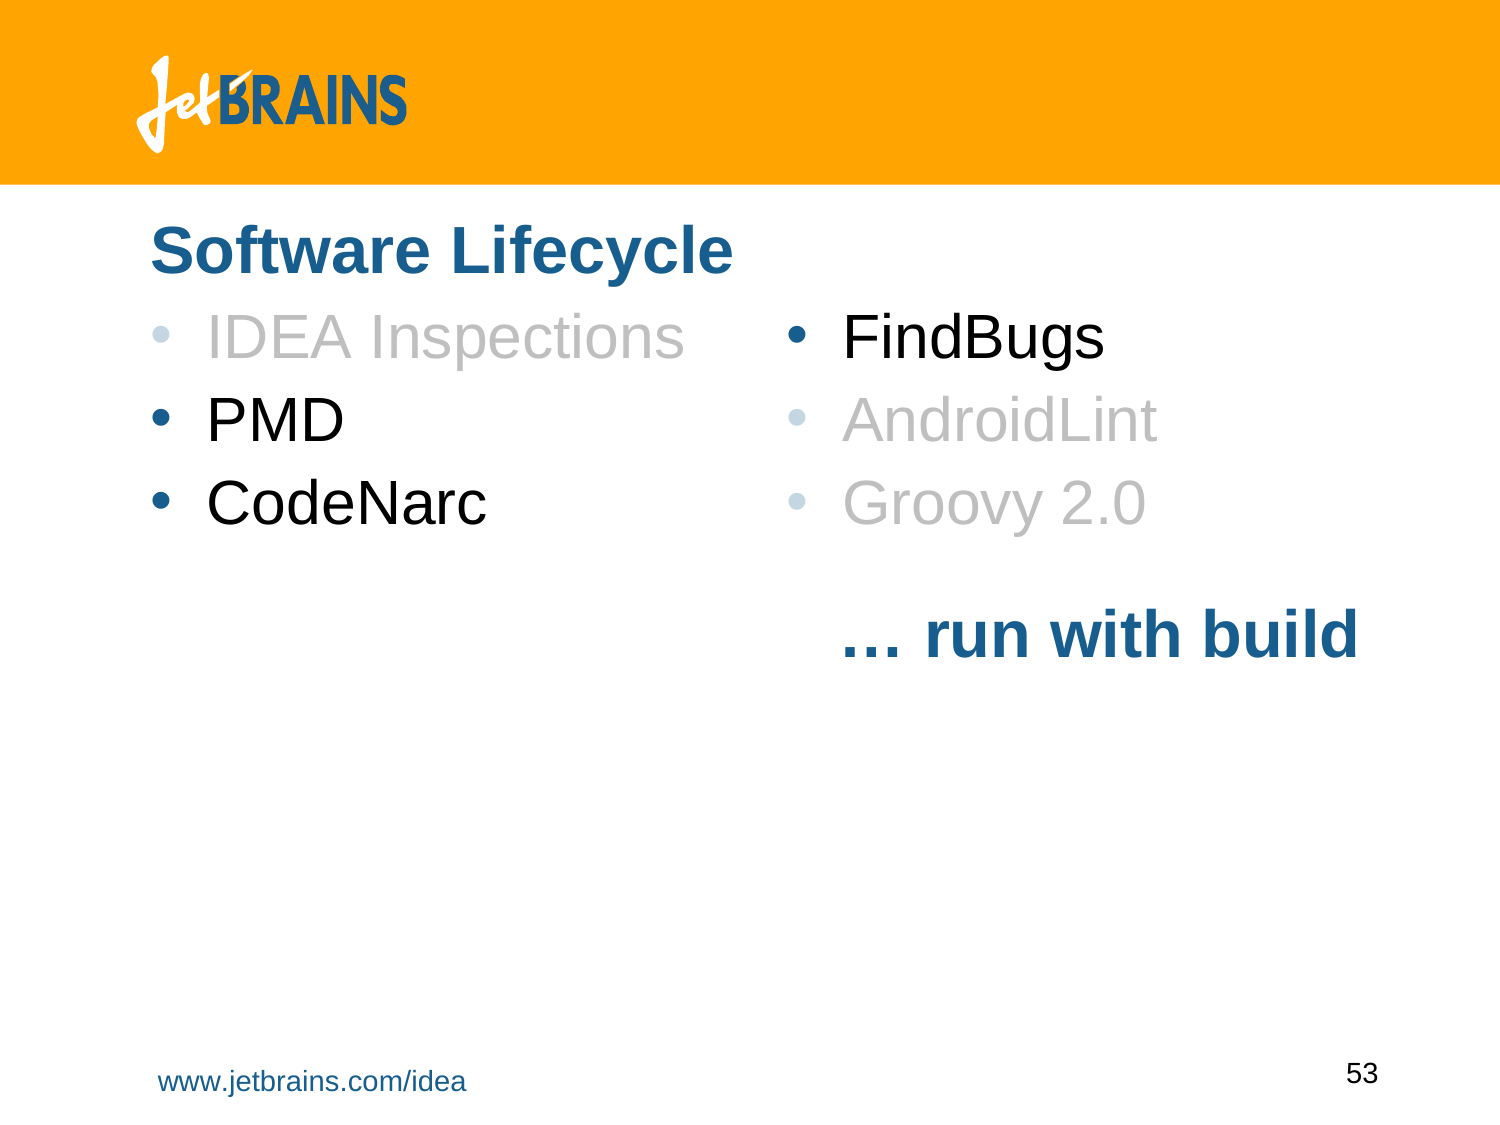

Software Lifecycle
# IDEA Inspections
PMD
CodeNarc
FindBugs
AndroidLint
Groovy 2.0
… run with build